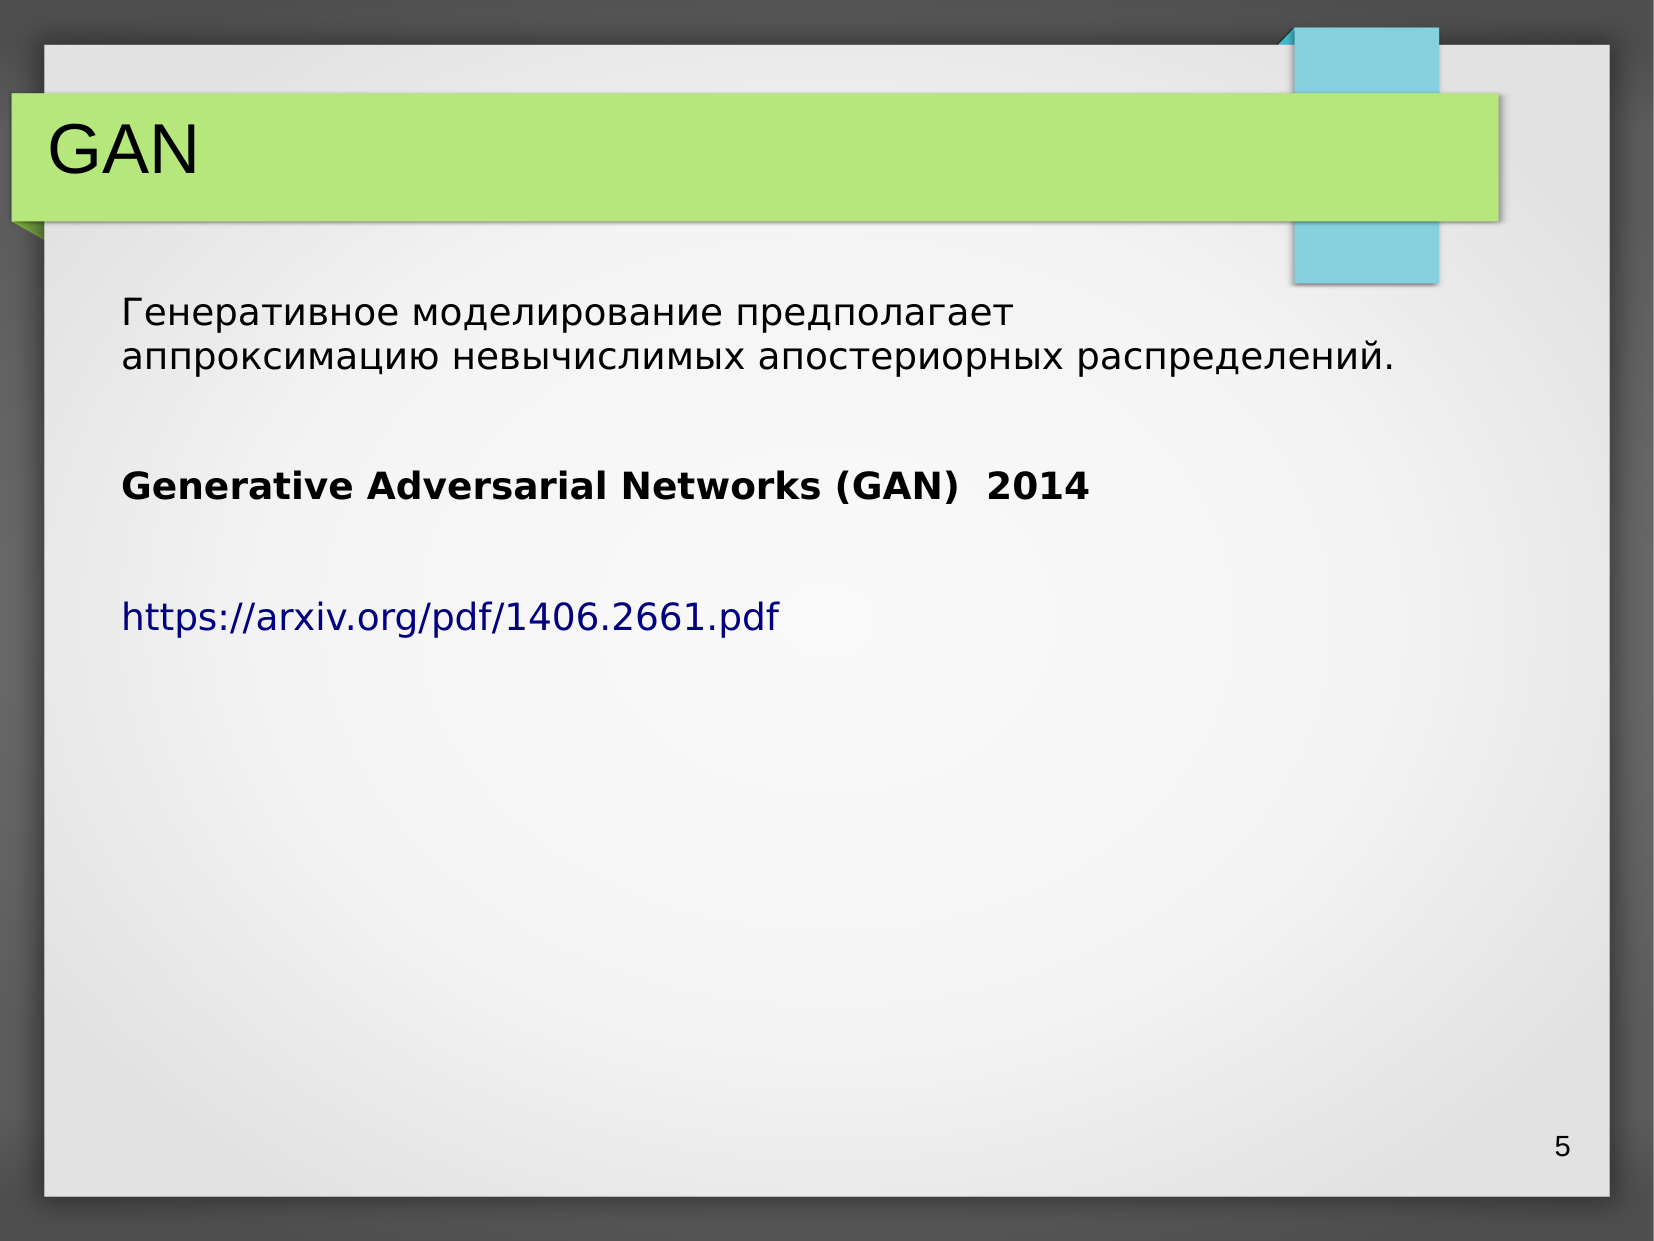

# GAN
Генеративное моделирование предполагает
аппроксимацию невычислимых апостериорных распределений.
Generative Adversarial Networks (GAN) 2014
https://arxiv.org/pdf/1406.2661.pdf
5